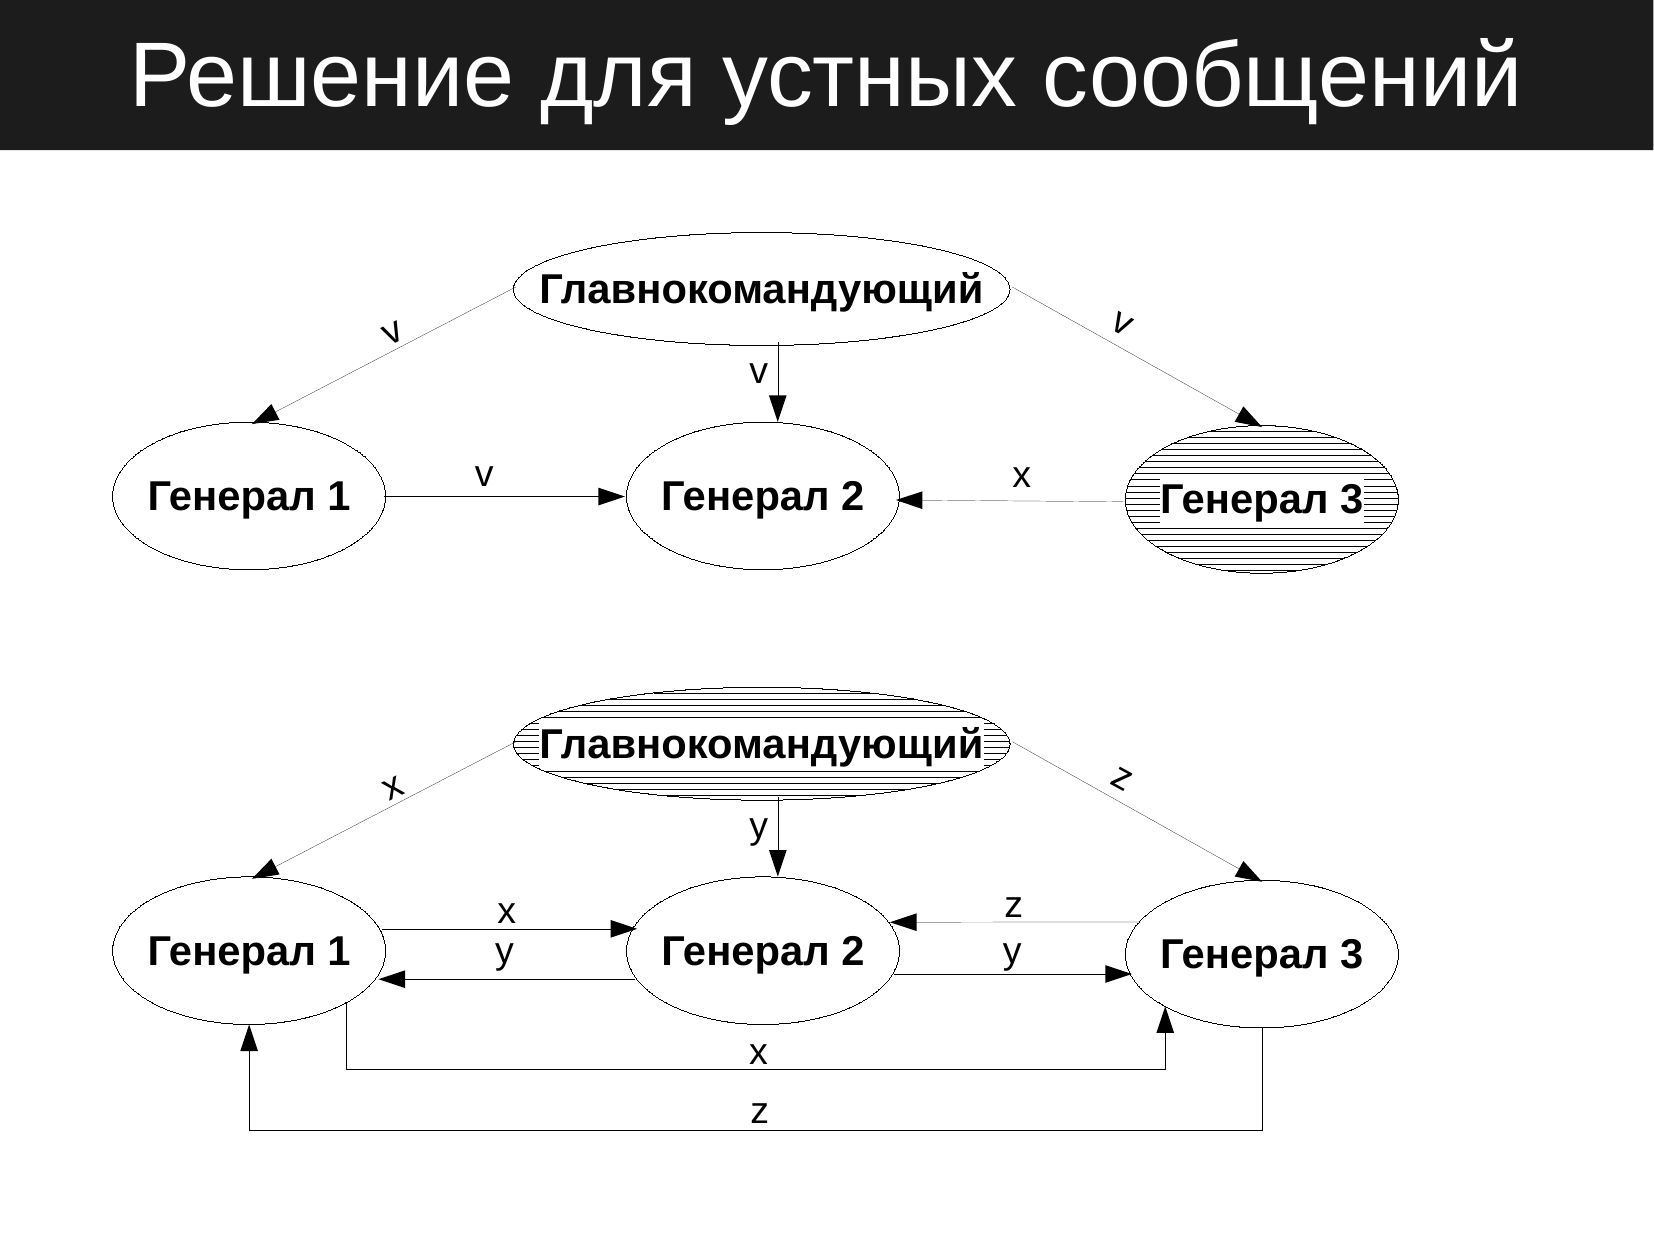

# Решение для устных сообщений
Главнокомандующий
 v
 v
v
Генерал 1
Генерал 2
Генерал 3
v
x
Главнокомандующий
 x
 z
y
z
Генерал 1
Генерал 2
Генерал 3
x
y
y
x
z